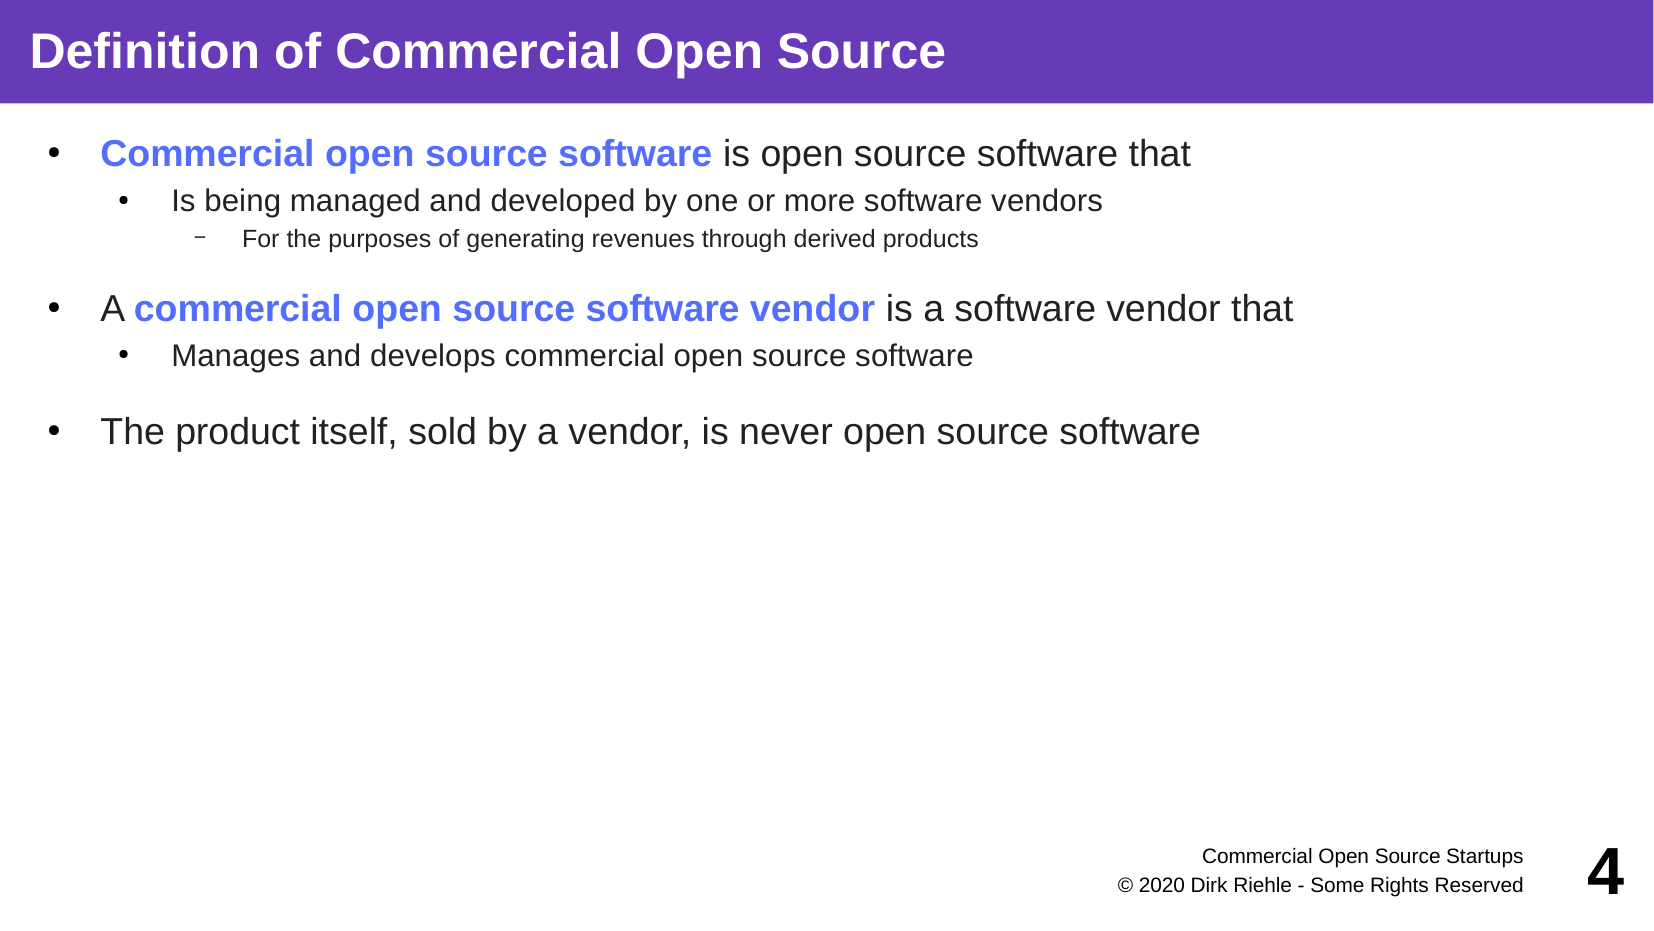

# Definition of Commercial Open Source
Commercial open source software is open source software that
Is being managed and developed by one or more software vendors
For the purposes of generating revenues through derived products
A commercial open source software vendor is a software vendor that
Manages and develops commercial open source software
The product itself, sold by a vendor, is never open source software
Commercial Open Source Startups
4
© 2020 Dirk Riehle - Some Rights Reserved